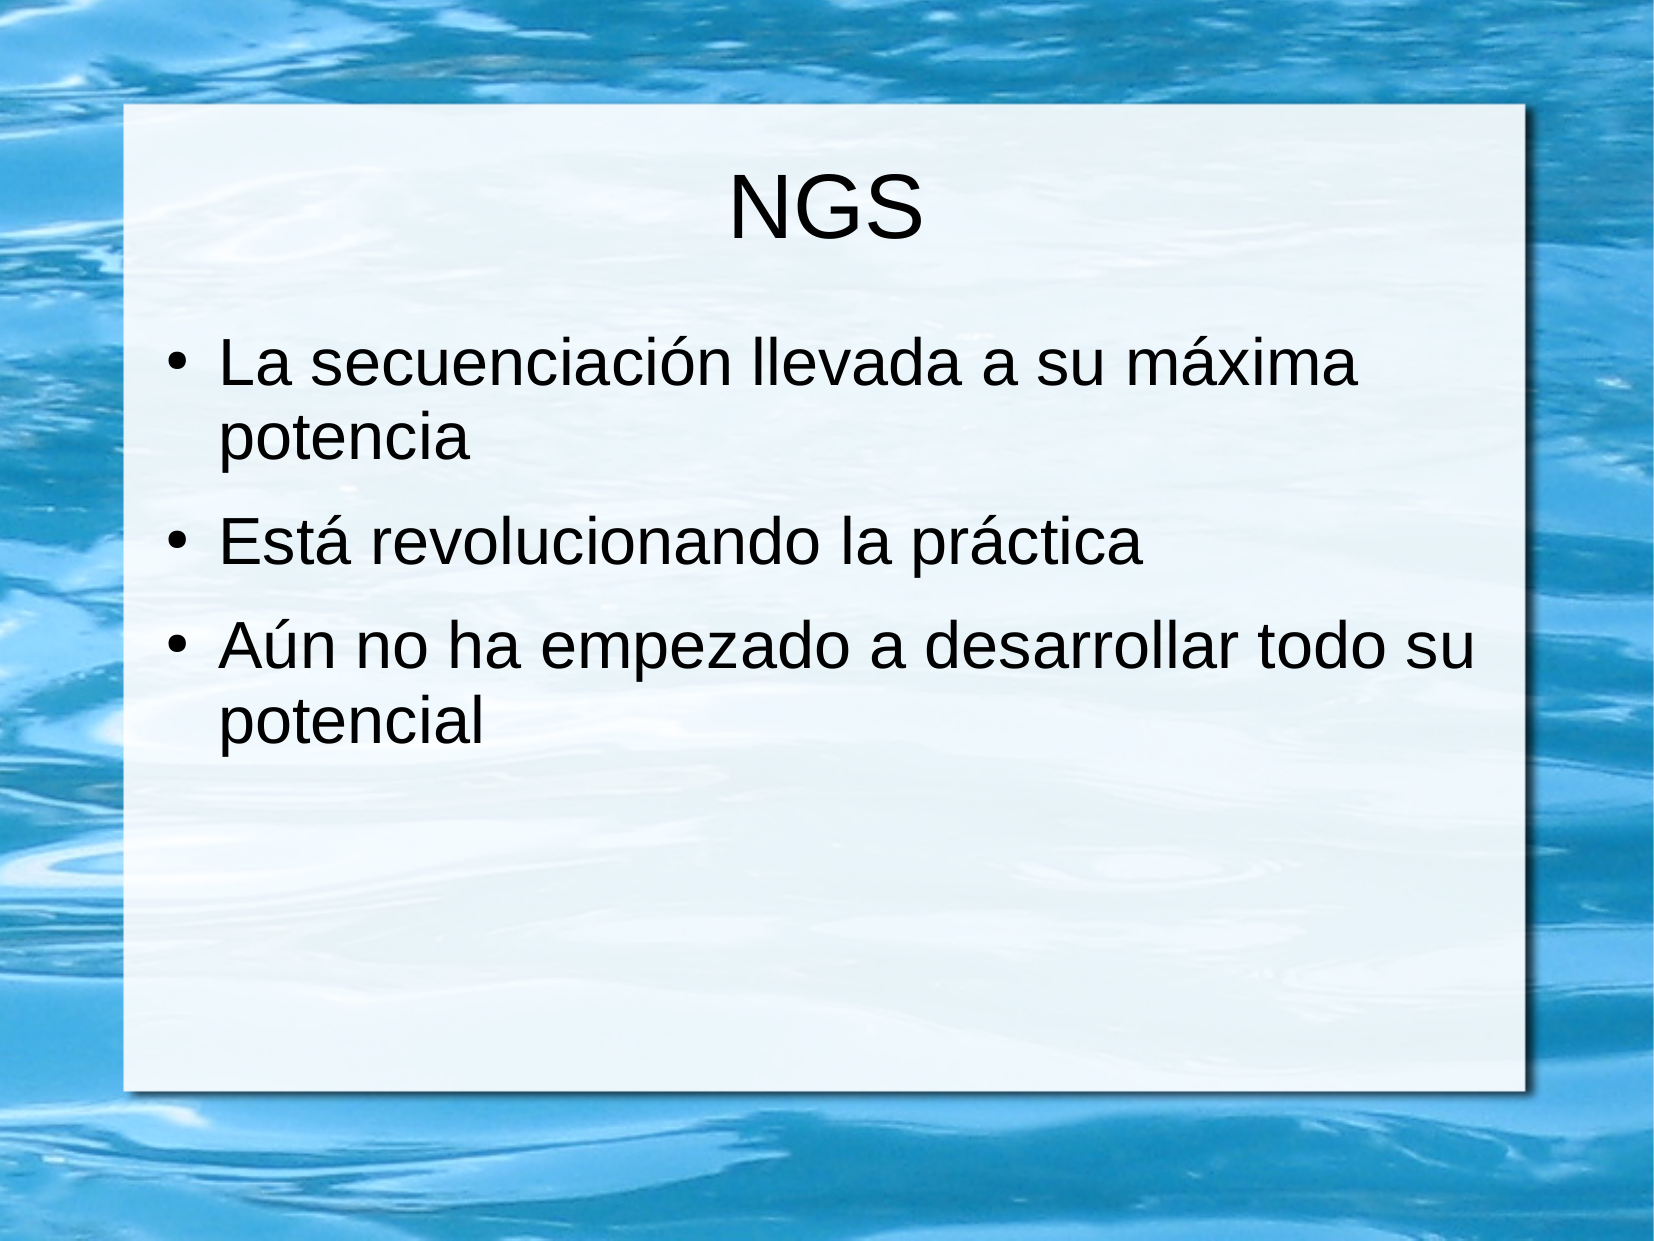

# NGS
La secuenciación llevada a su máxima potencia
Está revolucionando la práctica
Aún no ha empezado a desarrollar todo su potencial